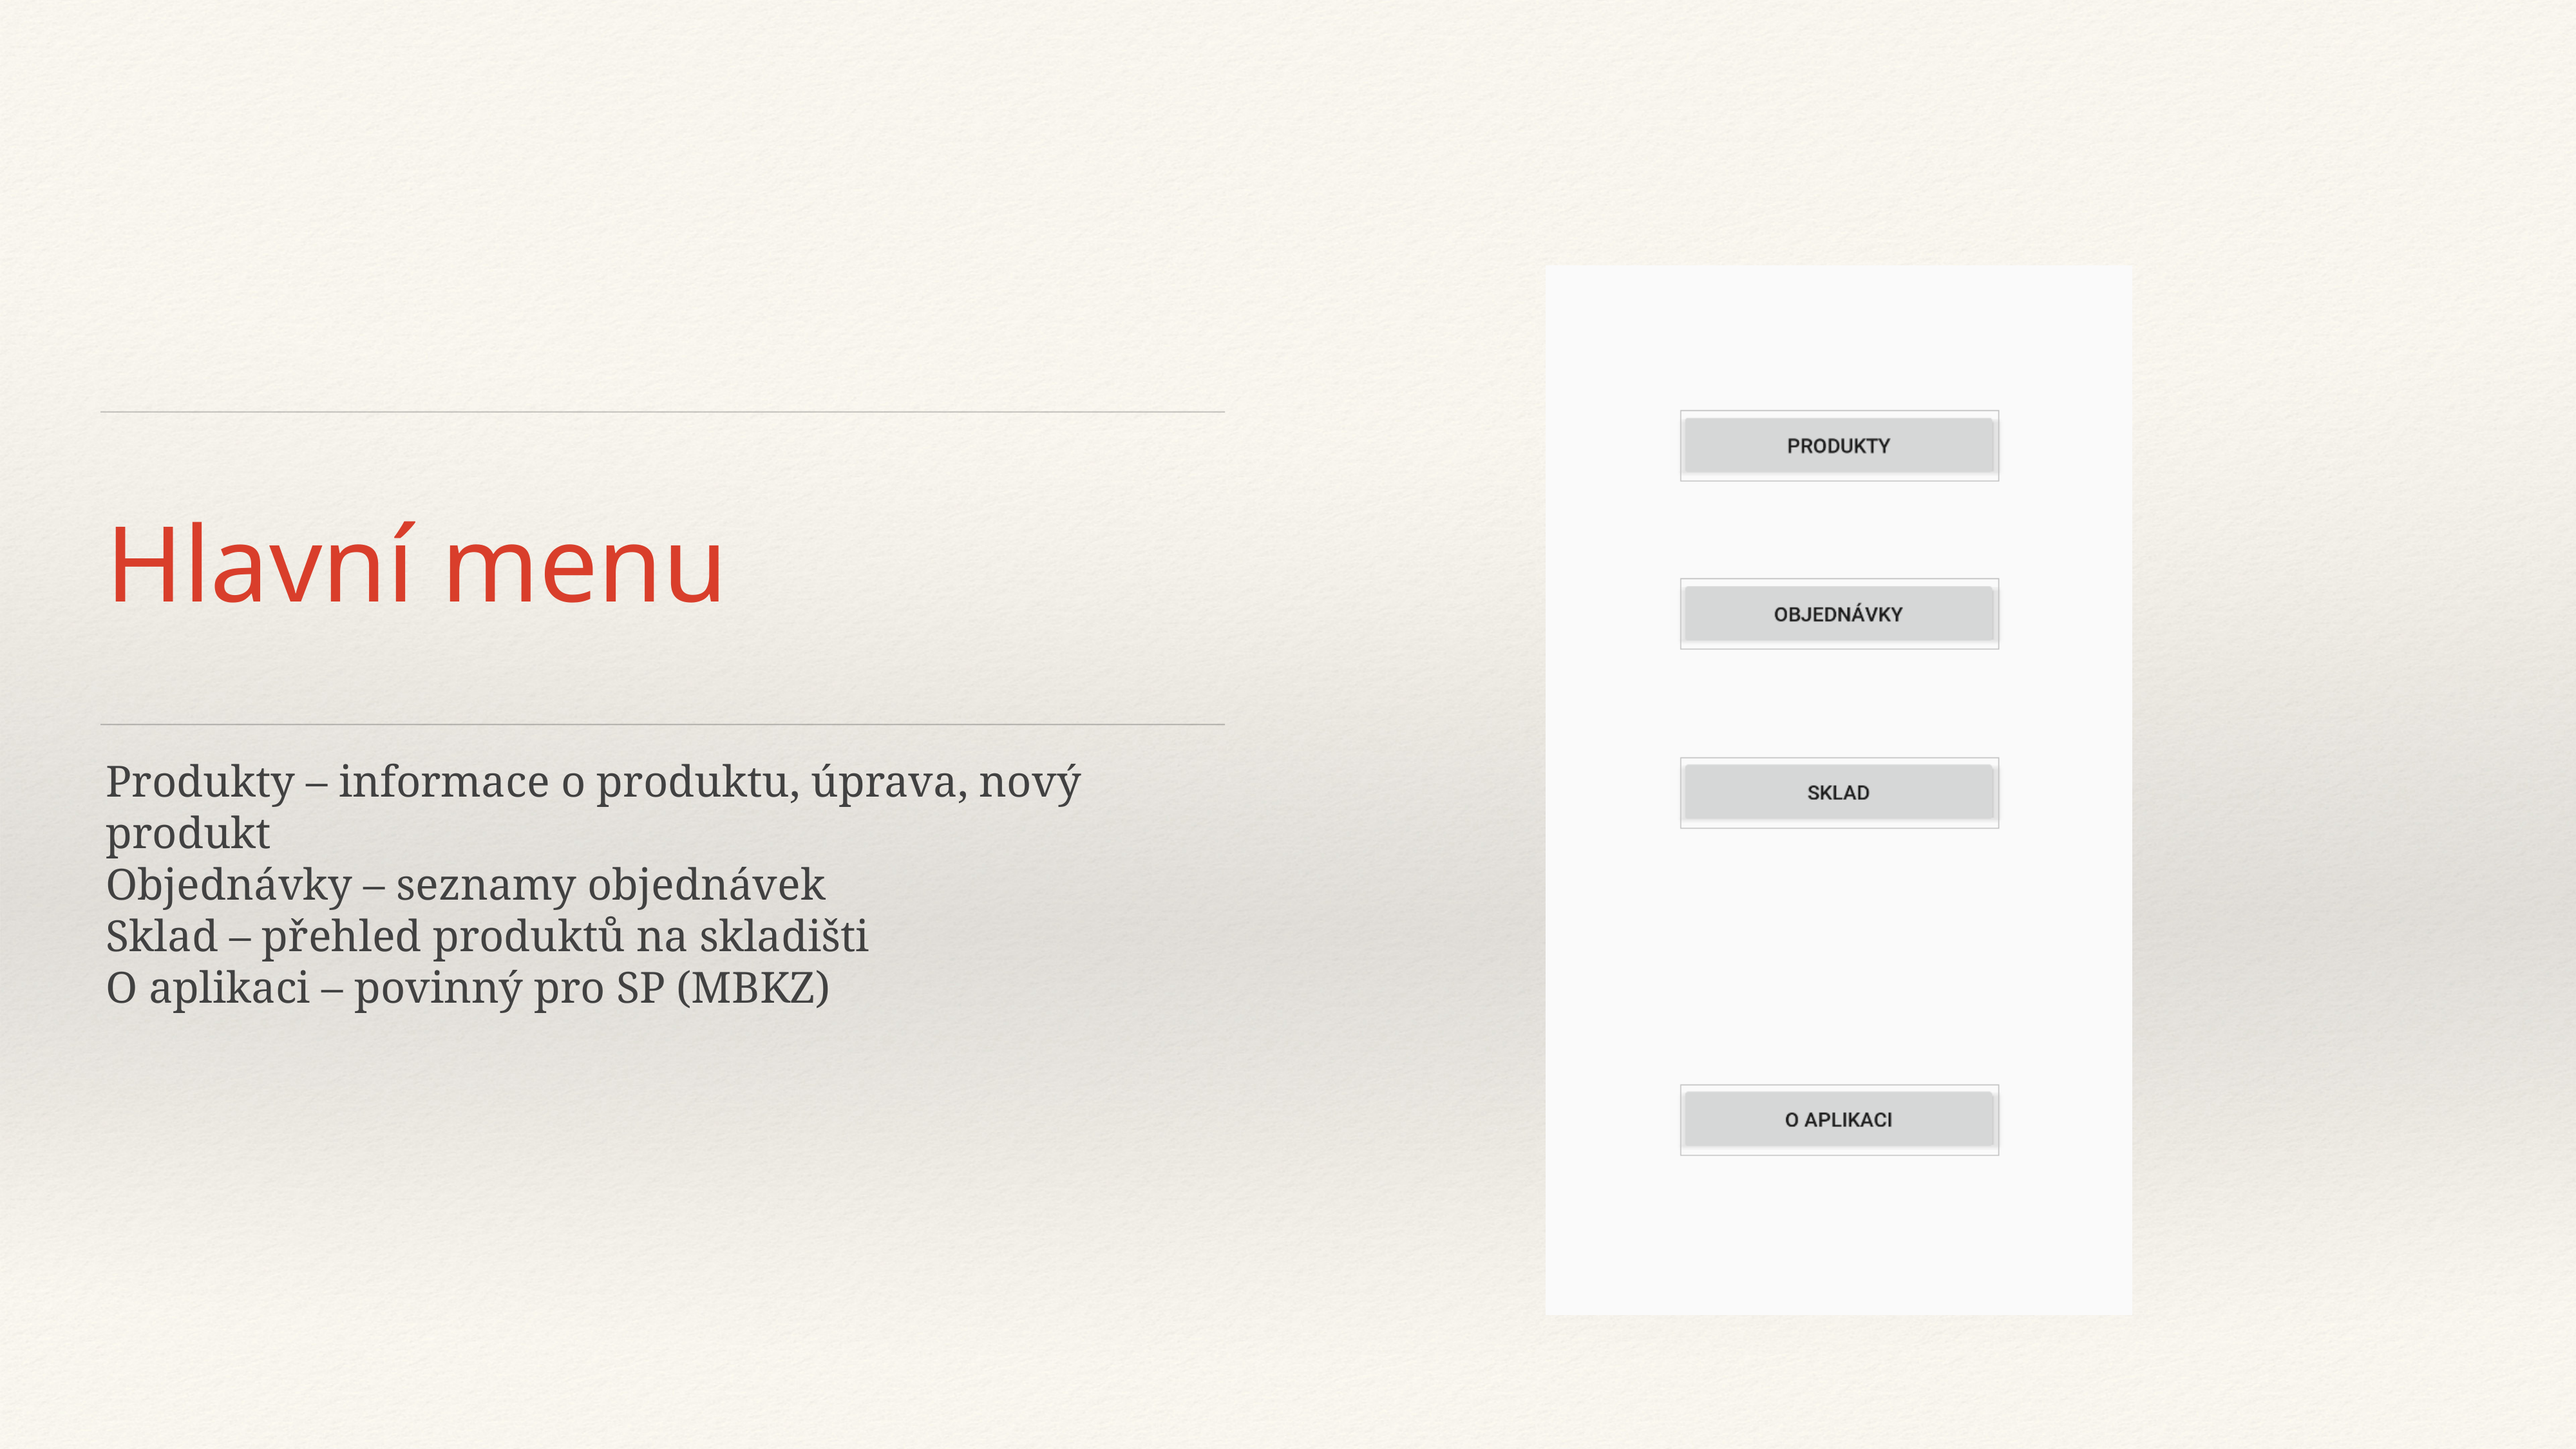

# Hlavní menu
Produkty – informace o produktu, úprava, nový produkt
Objednávky – seznamy objednávek
Sklad – přehled produktů na skladišti
O aplikaci – povinný pro SP (MBKZ)